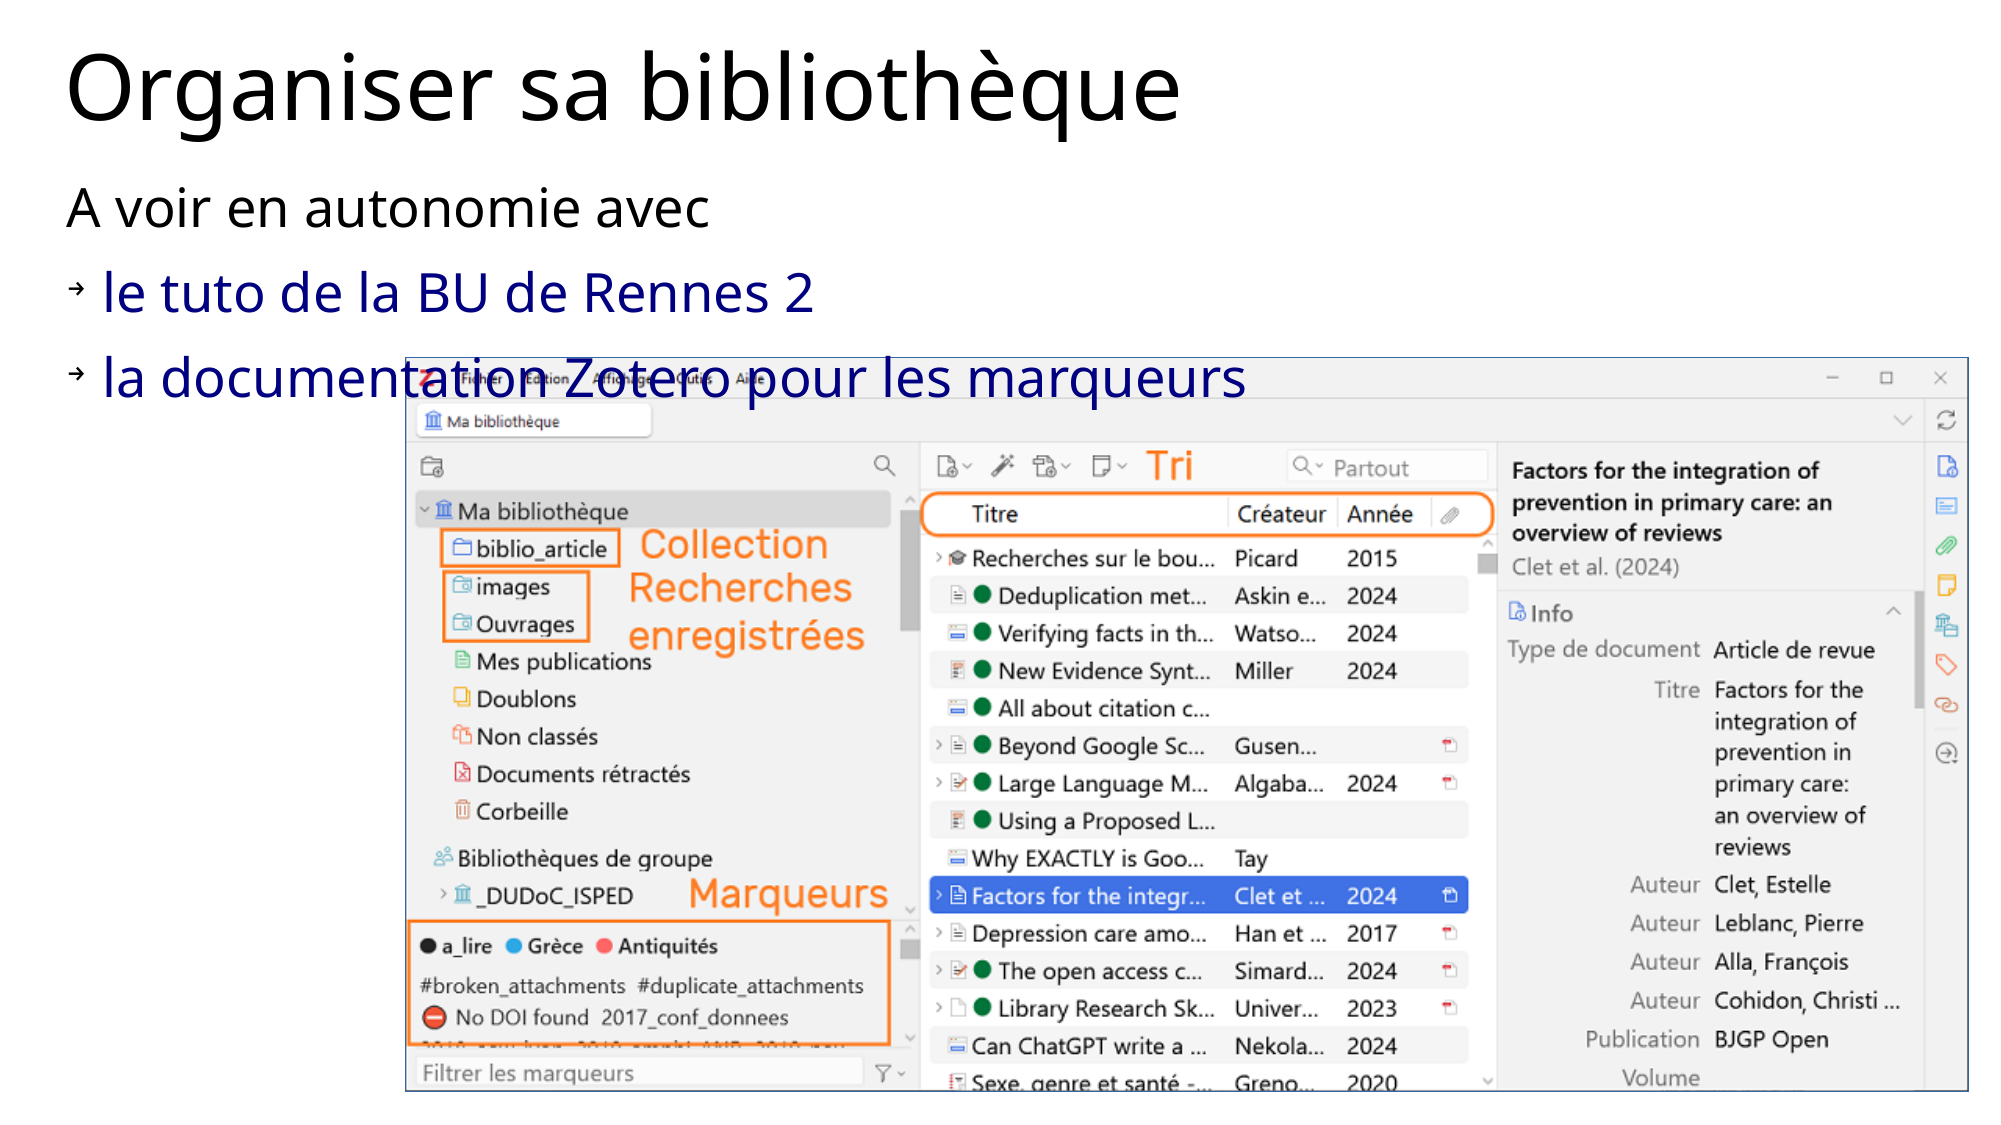

# Organiser sa bibliothèque
A voir en autonomie avec
le tuto de la BU de Rennes 2
la documentation Zotero pour les marqueurs
17